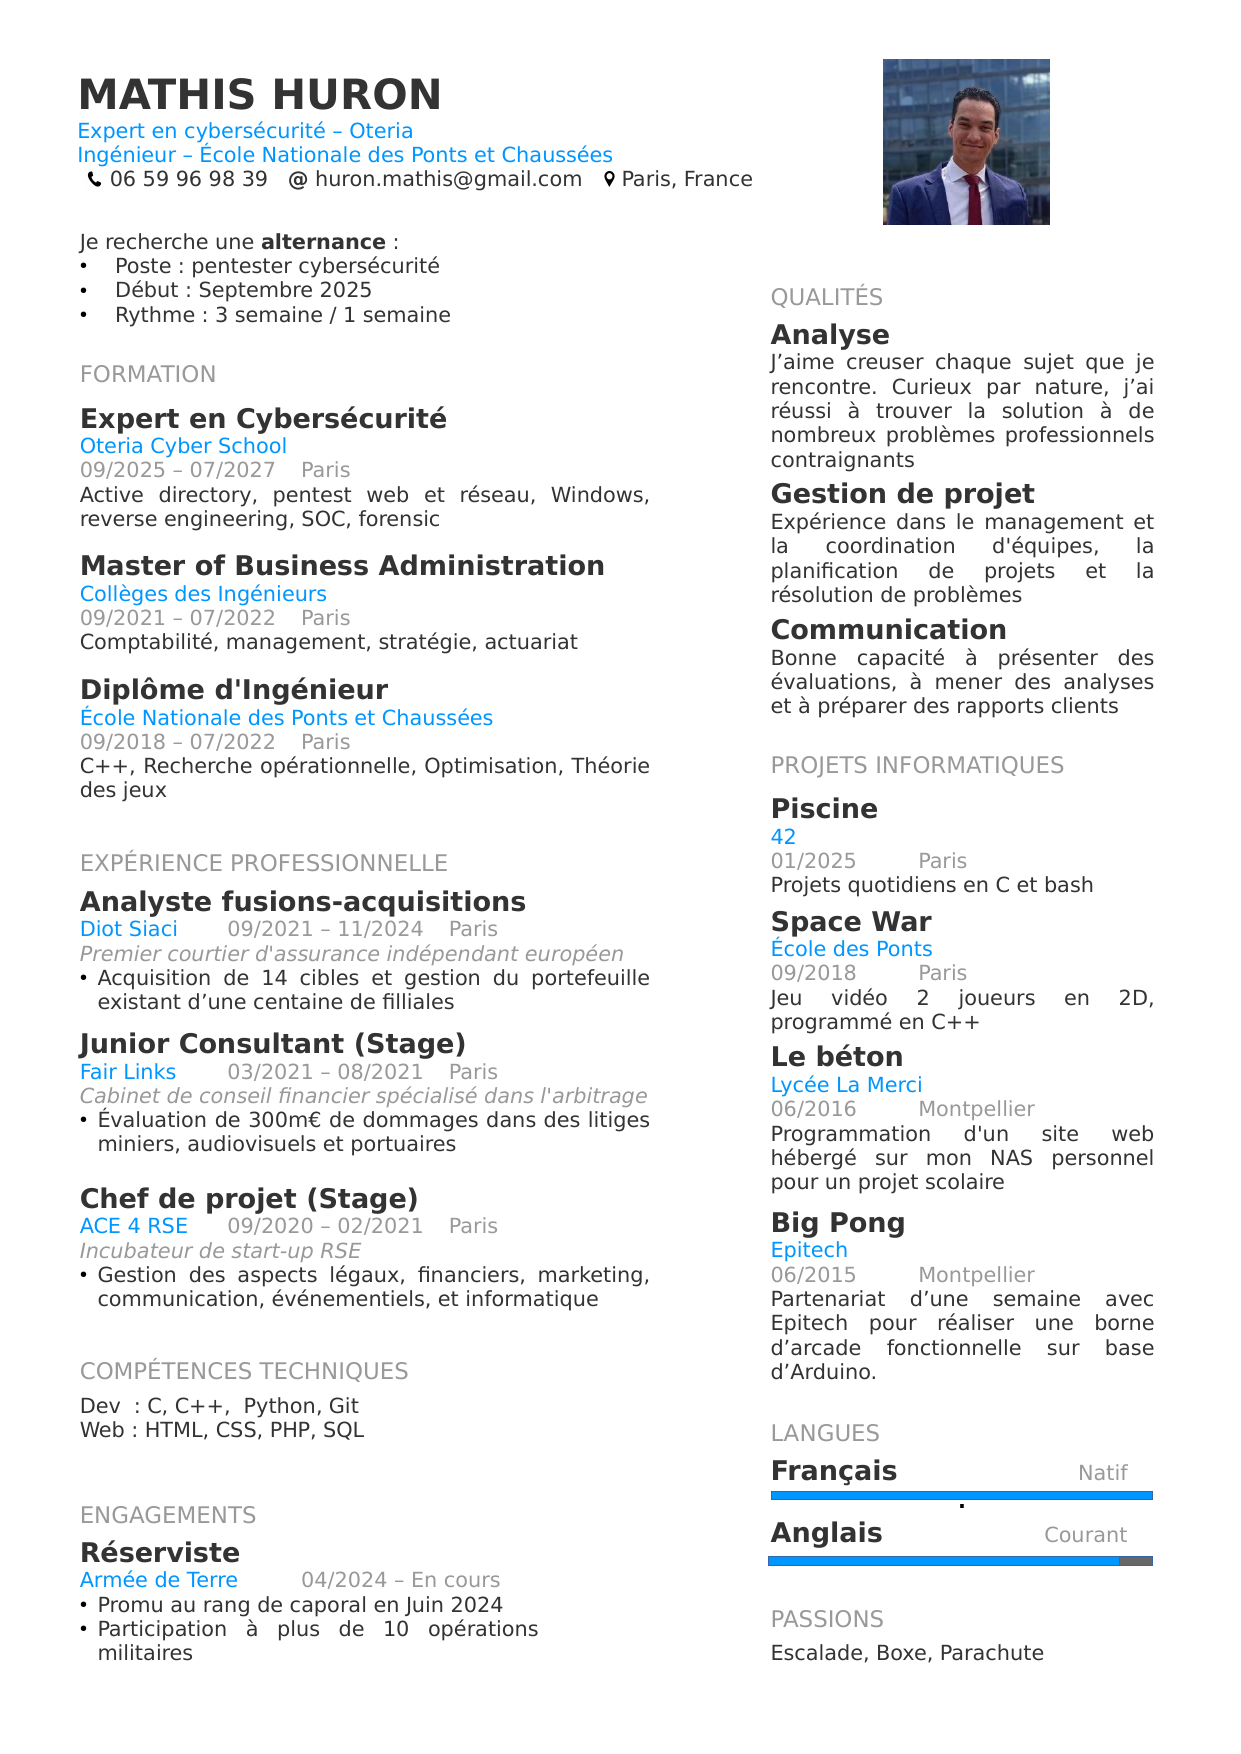

MATHIS HURON
Expert en cybersécurité – Oteria
Ingénieur – École Nationale des Ponts et Chaussées
 06 59 96 98 39 @ huron.mathis@gmail.com Paris, France
Je recherche une alternance :
Poste : pentester cybersécurité
Début : Septembre 2025
Rythme : 3 semaine / 1 semaine
QUALITÉS
Analyse
J’aime creuser chaque sujet que je rencontre. Curieux par nature, j’ai réussi à trouver la solution à de nombreux problèmes professionnels contraignants
FORMATION
Expert en Cybersécurité
Oteria Cyber School
09/2025 – 07/2027	Paris
Active directory, pentest web et réseau, Windows, reverse engineering, SOC, forensic
Gestion de projet
Expérience dans le management et la coordination d'équipes, la planification de projets et la résolution de problèmes
Master of Business Administration
Collèges des Ingénieurs
09/2021 – 07/2022	Paris
Comptabilité, management, stratégie, actuariat
Communication
Bonne capacité à présenter des évaluations, à mener des analyses et à préparer des rapports clients
Diplôme d'Ingénieur
École Nationale des Ponts et Chaussées
09/2018 – 07/2022	Paris
C++, Recherche opérationnelle, Optimisation, Théorie des jeux
PROJETS INFORMATIQUES
Piscine
42
01/2025	Paris
Projets quotidiens en C et bash
EXPÉRIENCE PROFESSIONNELLE
Analyste fusions-acquisitions
Diot Siaci	09/2021 – 11/2024	Paris
Premier courtier d'assurance indépendant européen
Acquisition de 14 cibles et gestion du portefeuille existant d’une centaine de filliales
Space War
École des Ponts
09/2018	Paris
Jeu vidéo 2 joueurs en 2D, programmé en C++
Junior Consultant (Stage)
Fair Links	03/2021 – 08/2021	Paris
Cabinet de conseil financier spécialisé dans l'arbitrage
Évaluation de 300m€ de dommages dans des litiges miniers, audiovisuels et portuaires
Le béton
Lycée La Merci
06/2016	Montpellier
Programmation d'un site web hébergé sur mon NAS personnel pour un projet scolaire
Chef de projet (Stage)
ACE 4 RSE	09/2020 – 02/2021	Paris
Incubateur de start-up RSE
Gestion des aspects légaux, financiers, marketing, communication, événementiels, et informatique
Big Pong
Epitech
06/2015	Montpellier
Partenariat d’une semaine avec Epitech pour réaliser une borne d’arcade fonctionnelle sur base d’Arduino.
COMPÉTENCES TECHNIQUES
Dev : C, C++, Python, Git
Web : HTML, CSS, PHP, SQL
LANGUES
Français Natif
.
ENGAGEMENTS
Anglais Courant
Réserviste
Armée de Terre	04/2024 – En cours
Promu au rang de caporal en Juin 2024
Participation à plus de 10 opérations militaires
PASSIONS
Escalade, Boxe, Parachute